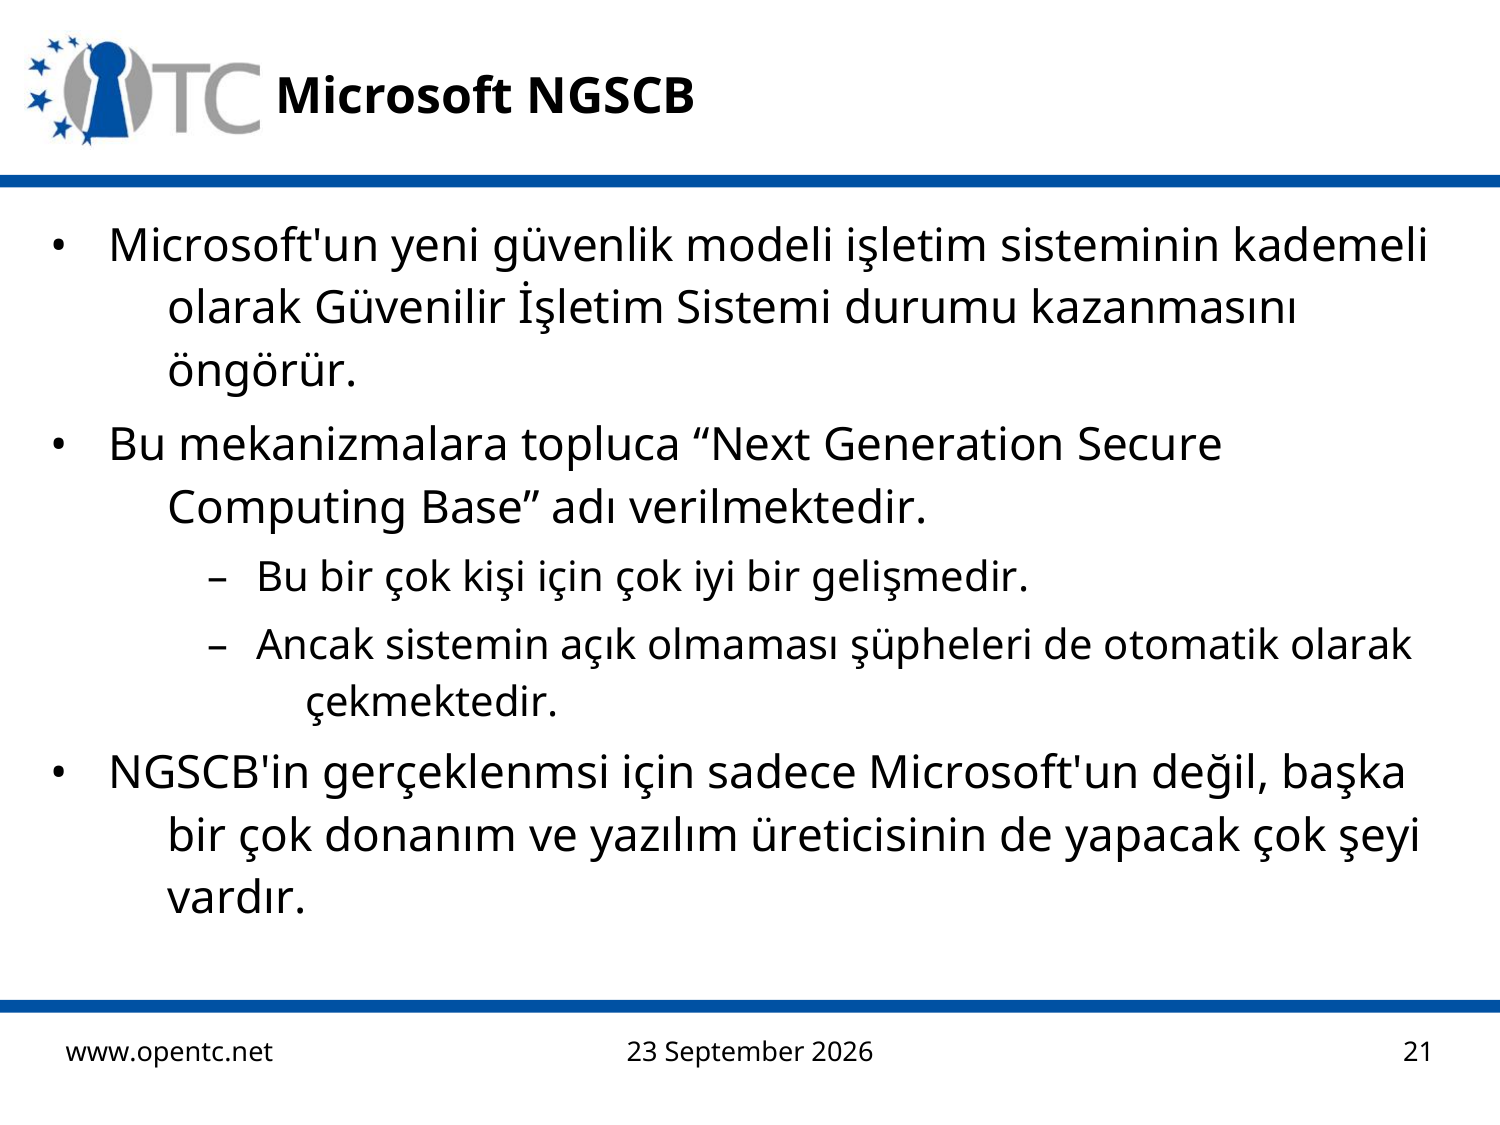

# Microsoft NGSCB
Microsoft'un yeni güvenlik modeli işletim sisteminin kademeli olarak Güvenilir İşletim Sistemi durumu kazanmasını öngörür.
Bu mekanizmalara topluca “Next Generation Secure Computing Base” adı verilmektedir.
Bu bir çok kişi için çok iyi bir gelişmedir.
Ancak sistemin açık olmaması şüpheleri de otomatik olarak çekmektedir.
NGSCB'in gerçeklenmsi için sadece Microsoft'un değil, başka bir çok donanım ve yazılım üreticisinin de yapacak çok şeyi vardır.